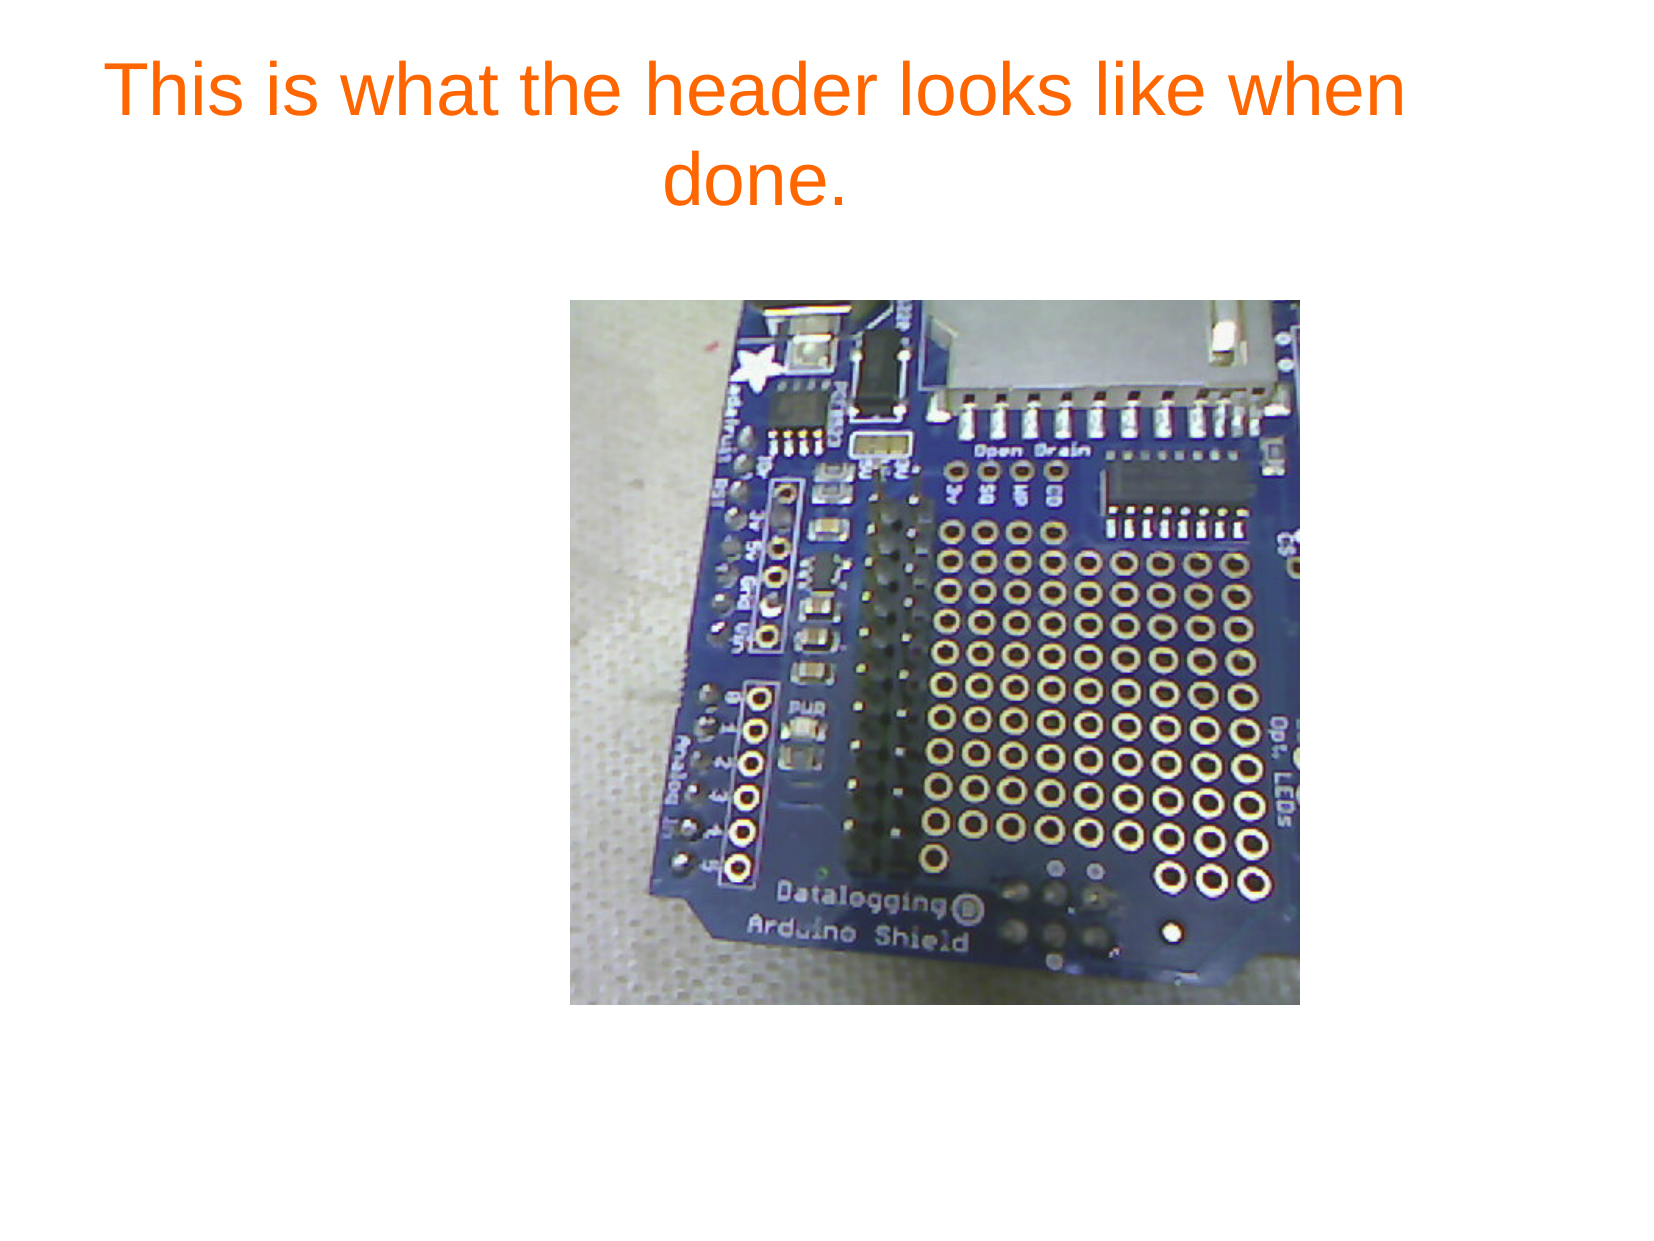

# This is what the header looks like when done.